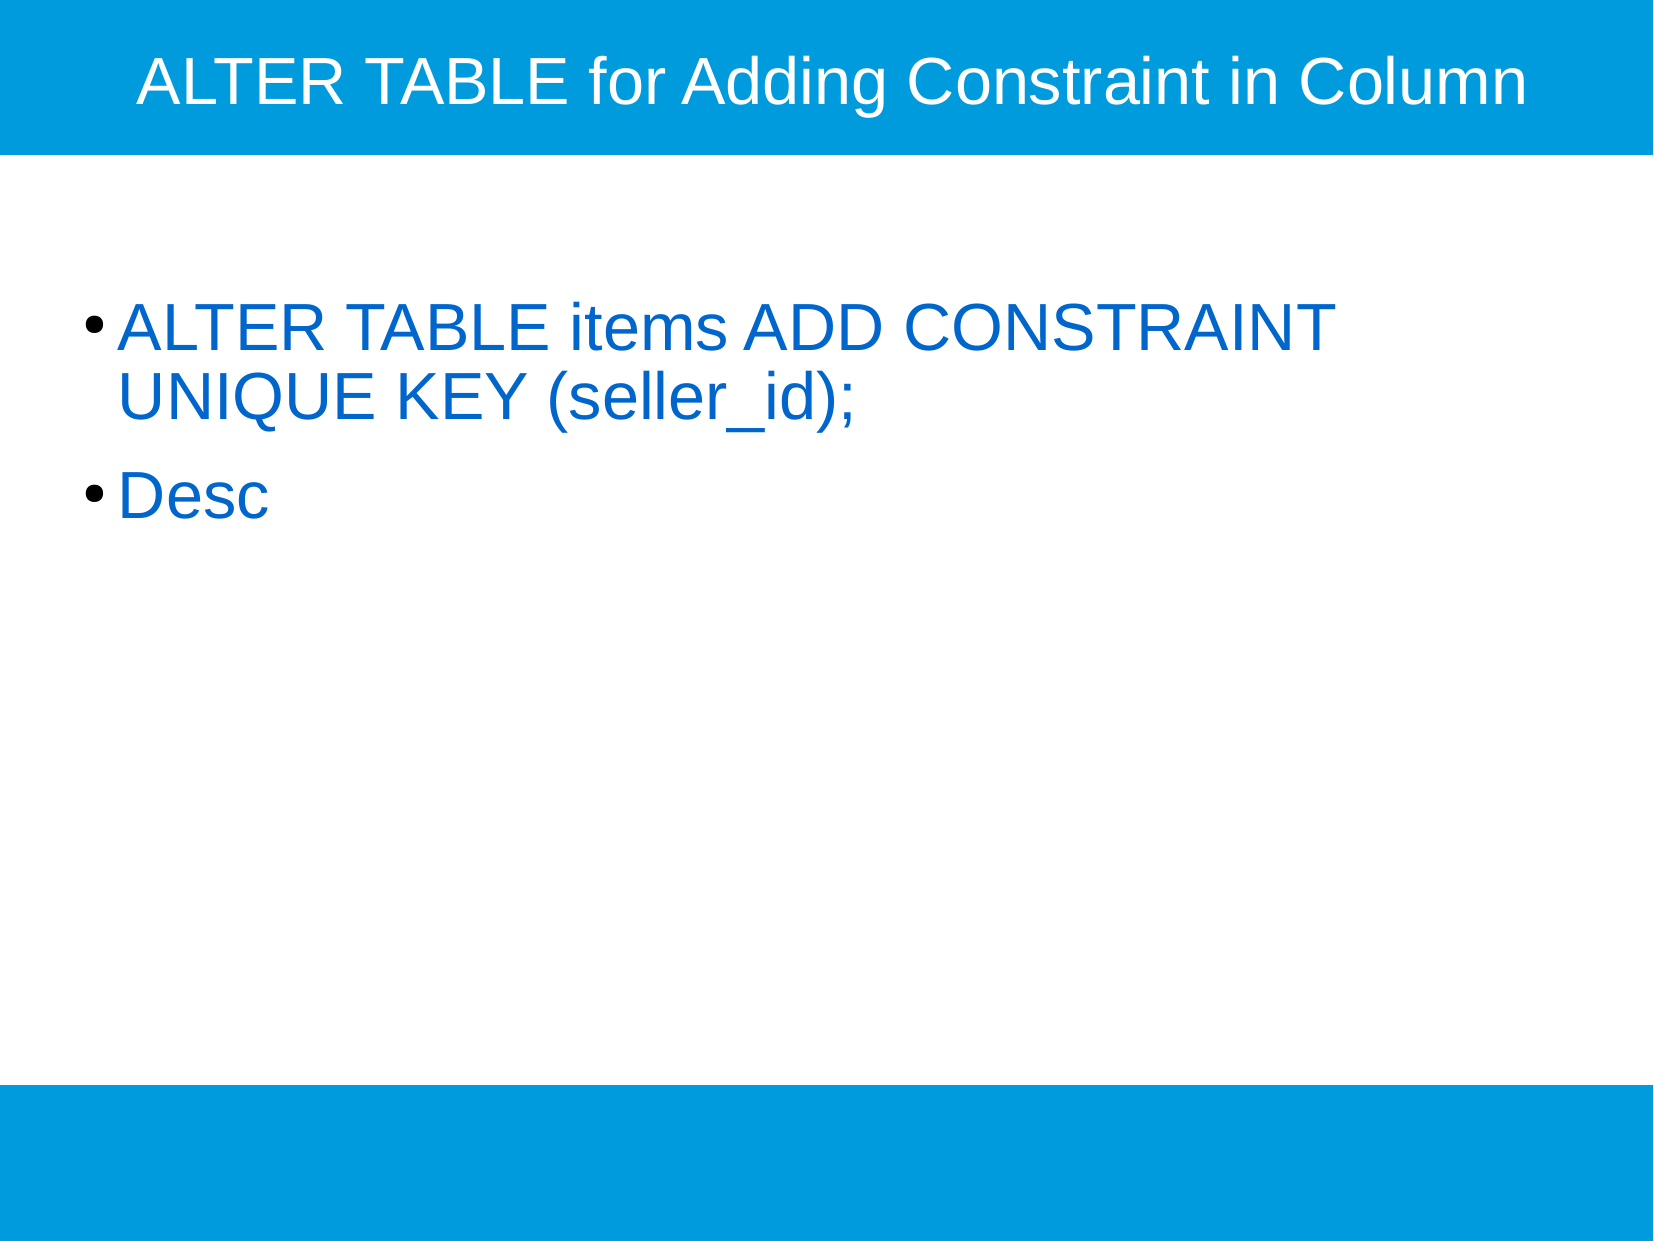

# ALTER TABLE for Adding Constraint in Column
ALTER TABLE items ADD CONSTRAINT UNIQUE KEY (seller_id);
Desc